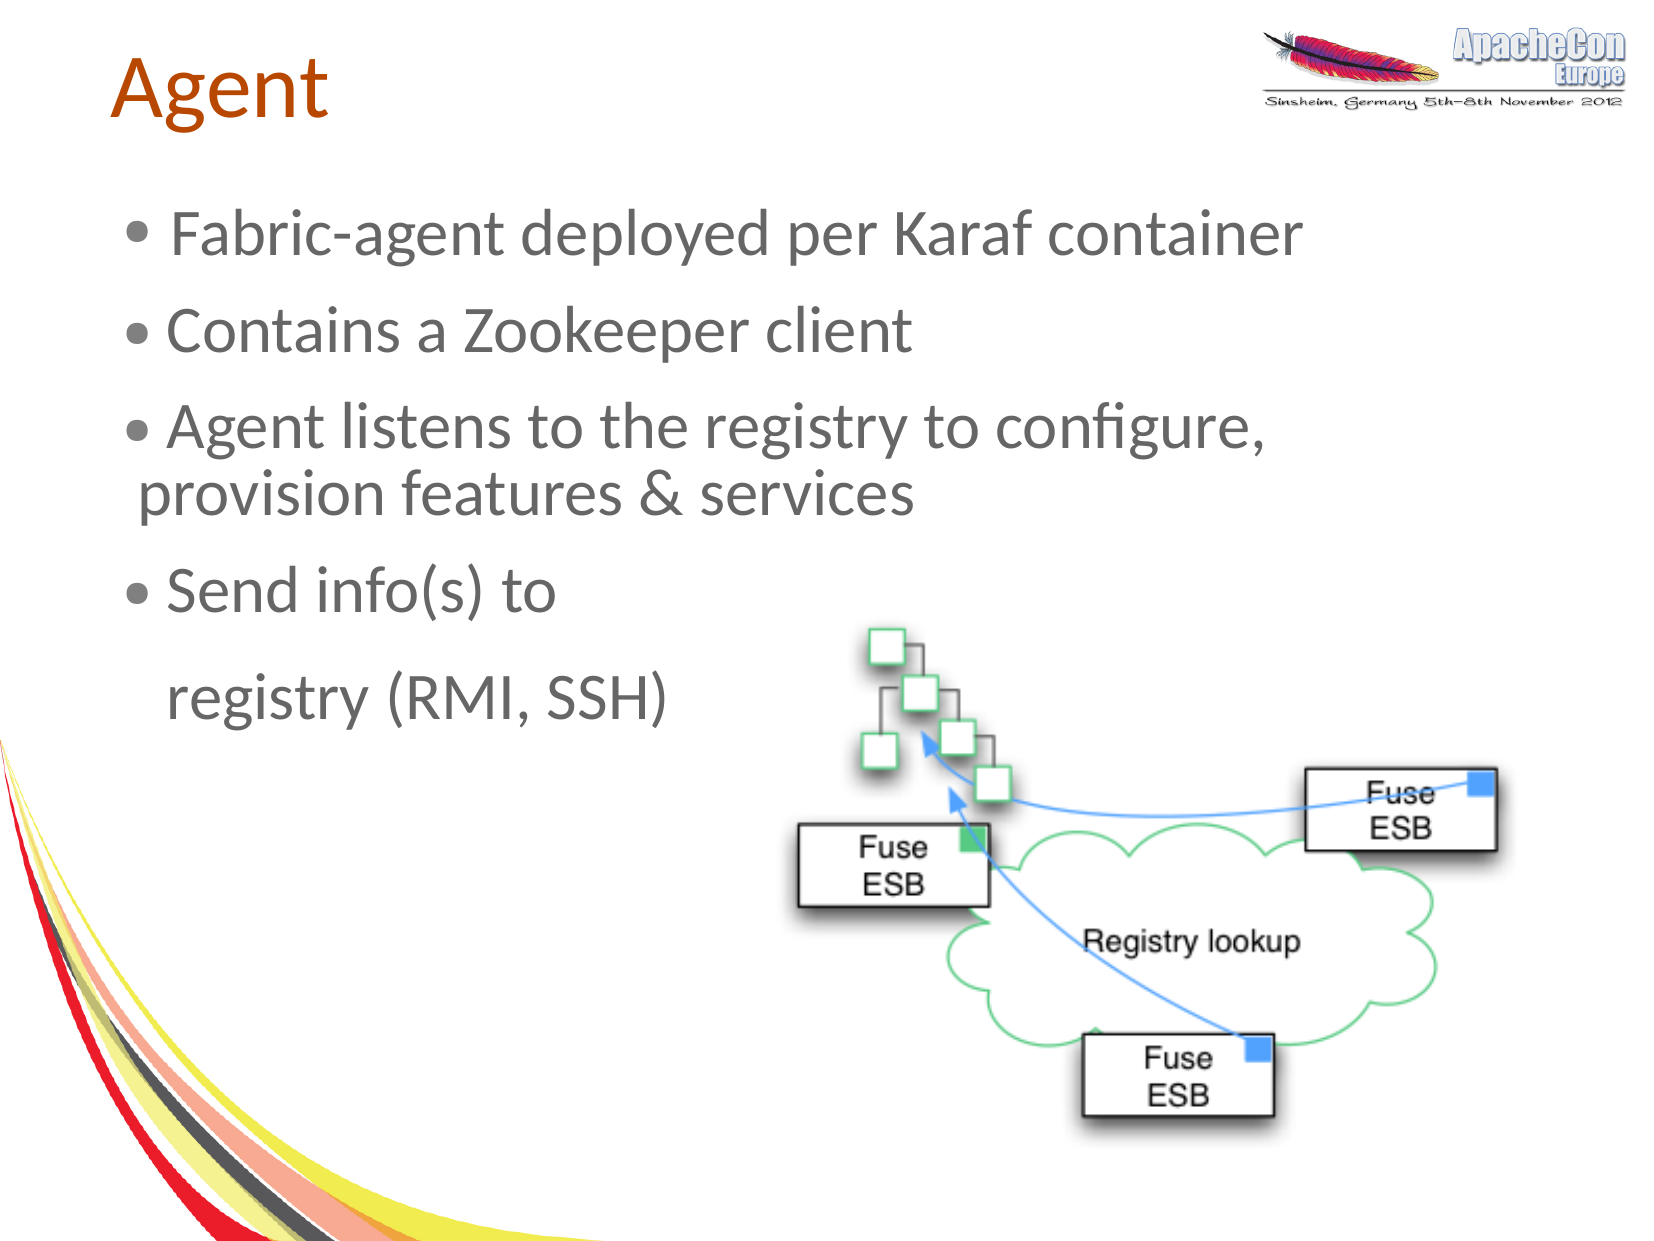

# Agent
 Fabric-agent deployed per Karaf container
 Contains a Zookeeper client
 Agent listens to the registry to configure, provision features & services
 Send info(s) to
 registry (RMI, SSH)